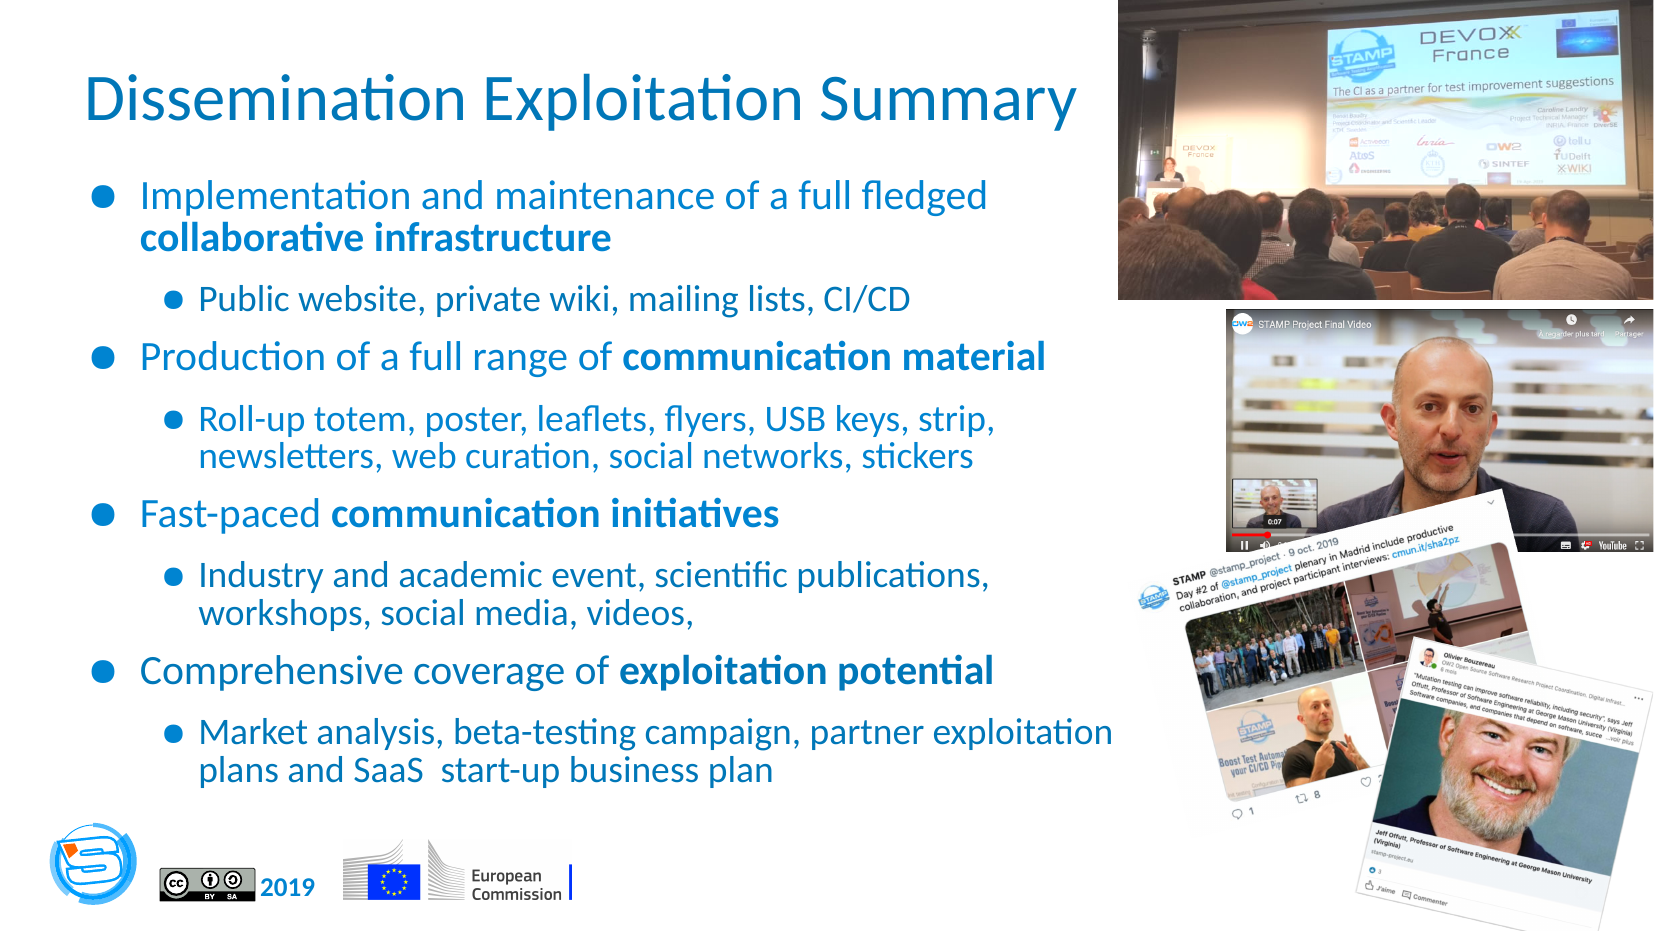

# Dissemination Exploitation Summary
Implementation and maintenance of a full fledged collaborative infrastructure
Public website, private wiki, mailing lists, CI/CD
Production of a full range of communication material
Roll-up totem, poster, leaflets, flyers, USB keys, strip, newsletters, web curation, social networks, stickers
Fast-paced communication initiatives
Industry and academic event, scientific publications, workshops, social media, videos,
Comprehensive coverage of exploitation potential
Market analysis, beta-testing campaign, partner exploitation plans and SaaS start-up business plan
6